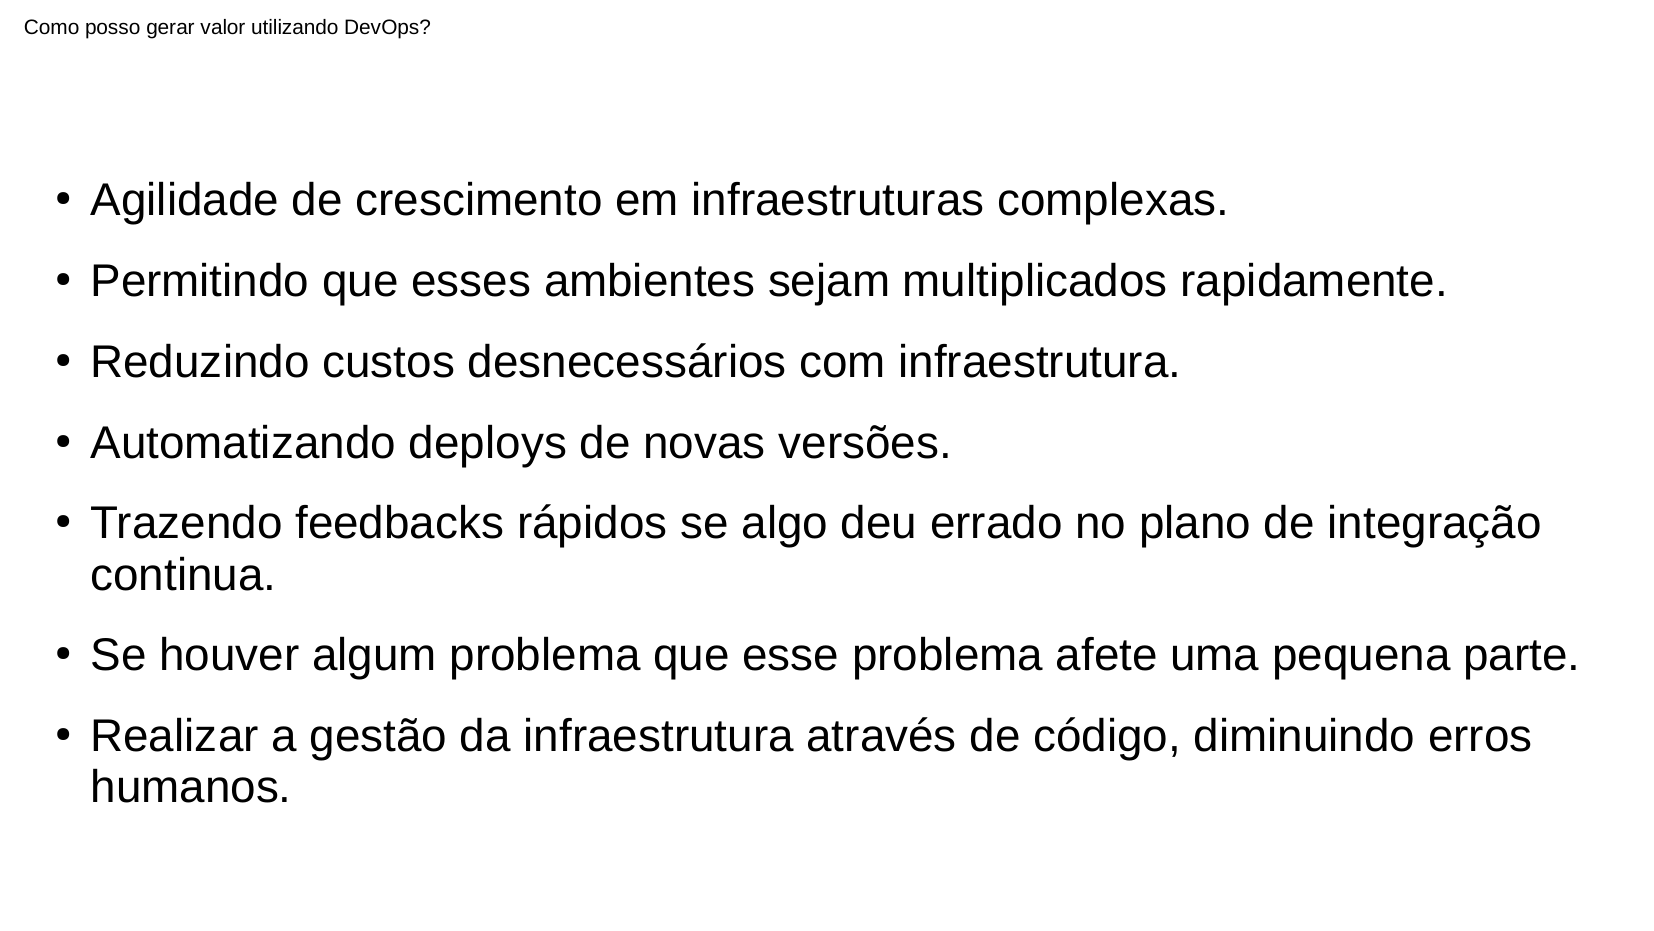

# Como posso gerar valor utilizando DevOps?
Agilidade de crescimento em infraestruturas complexas.
Permitindo que esses ambientes sejam multiplicados rapidamente.
Reduzindo custos desnecessários com infraestrutura.
Automatizando deploys de novas versões.
Trazendo feedbacks rápidos se algo deu errado no plano de integração continua.
Se houver algum problema que esse problema afete uma pequena parte.
Realizar a gestão da infraestrutura através de código, diminuindo erros humanos.